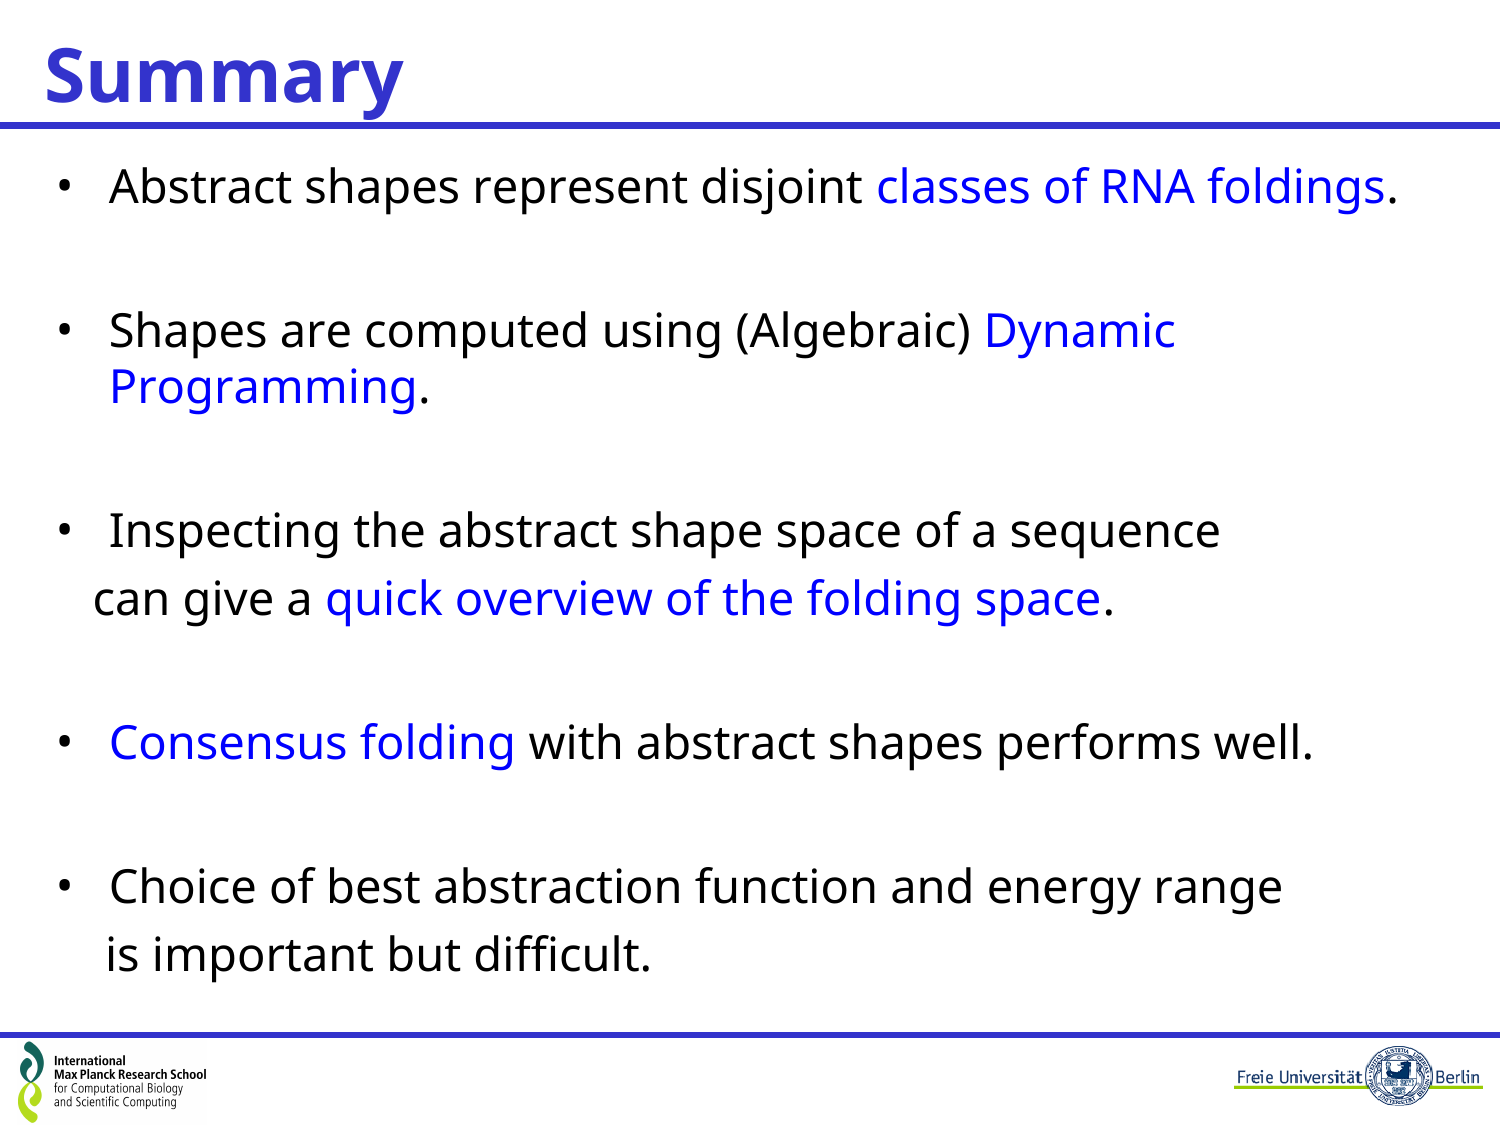

# Summary
Abstract shapes represent disjoint classes of RNA foldings.
Shapes are computed using (Algebraic) Dynamic Programming.
Inspecting the abstract shape space of a sequence
 can give a quick overview of the folding space.
Consensus folding with abstract shapes performs well.
Choice of best abstraction function and energy range
 is important but difficult.